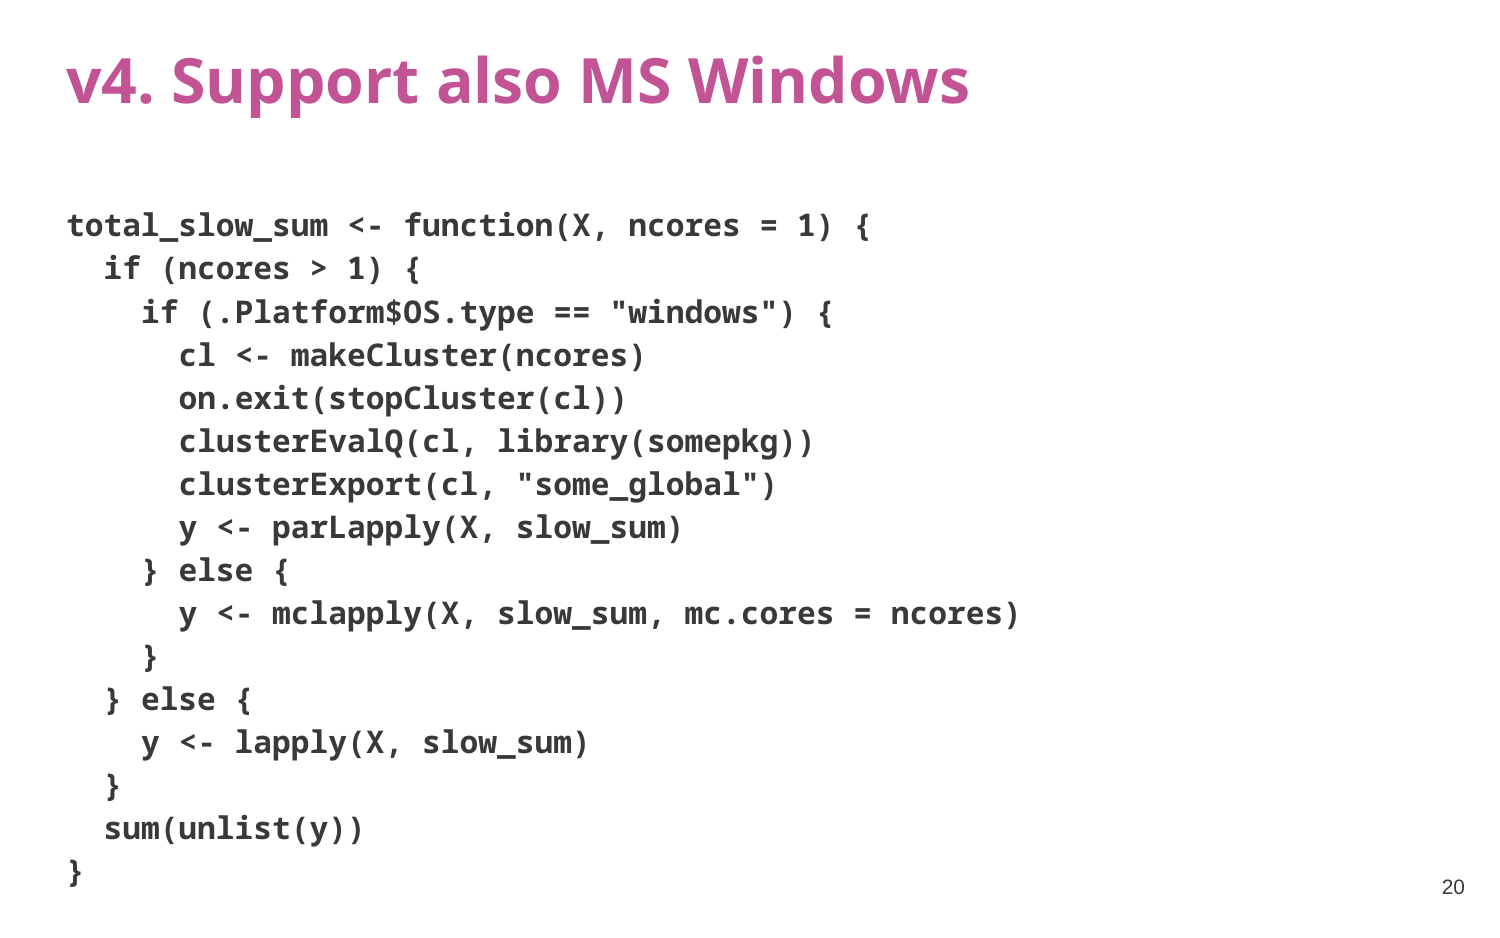

# v4. Support also MS Windows
total_slow_sum <- function(X, ncores = 1) {
 if (ncores > 1) {
 if (.Platform$OS.type == "windows") {
 cl <- makeCluster(ncores)
 on.exit(stopCluster(cl))
 clusterEvalQ(cl, library(somepkg))
 clusterExport(cl, "some_global")
 y <- parLapply(X, slow_sum)
 } else {
 y <- mclapply(X, slow_sum, mc.cores = ncores)
 }
 } else {
 y <- lapply(X, slow_sum)
 }
 sum(unlist(y))
}